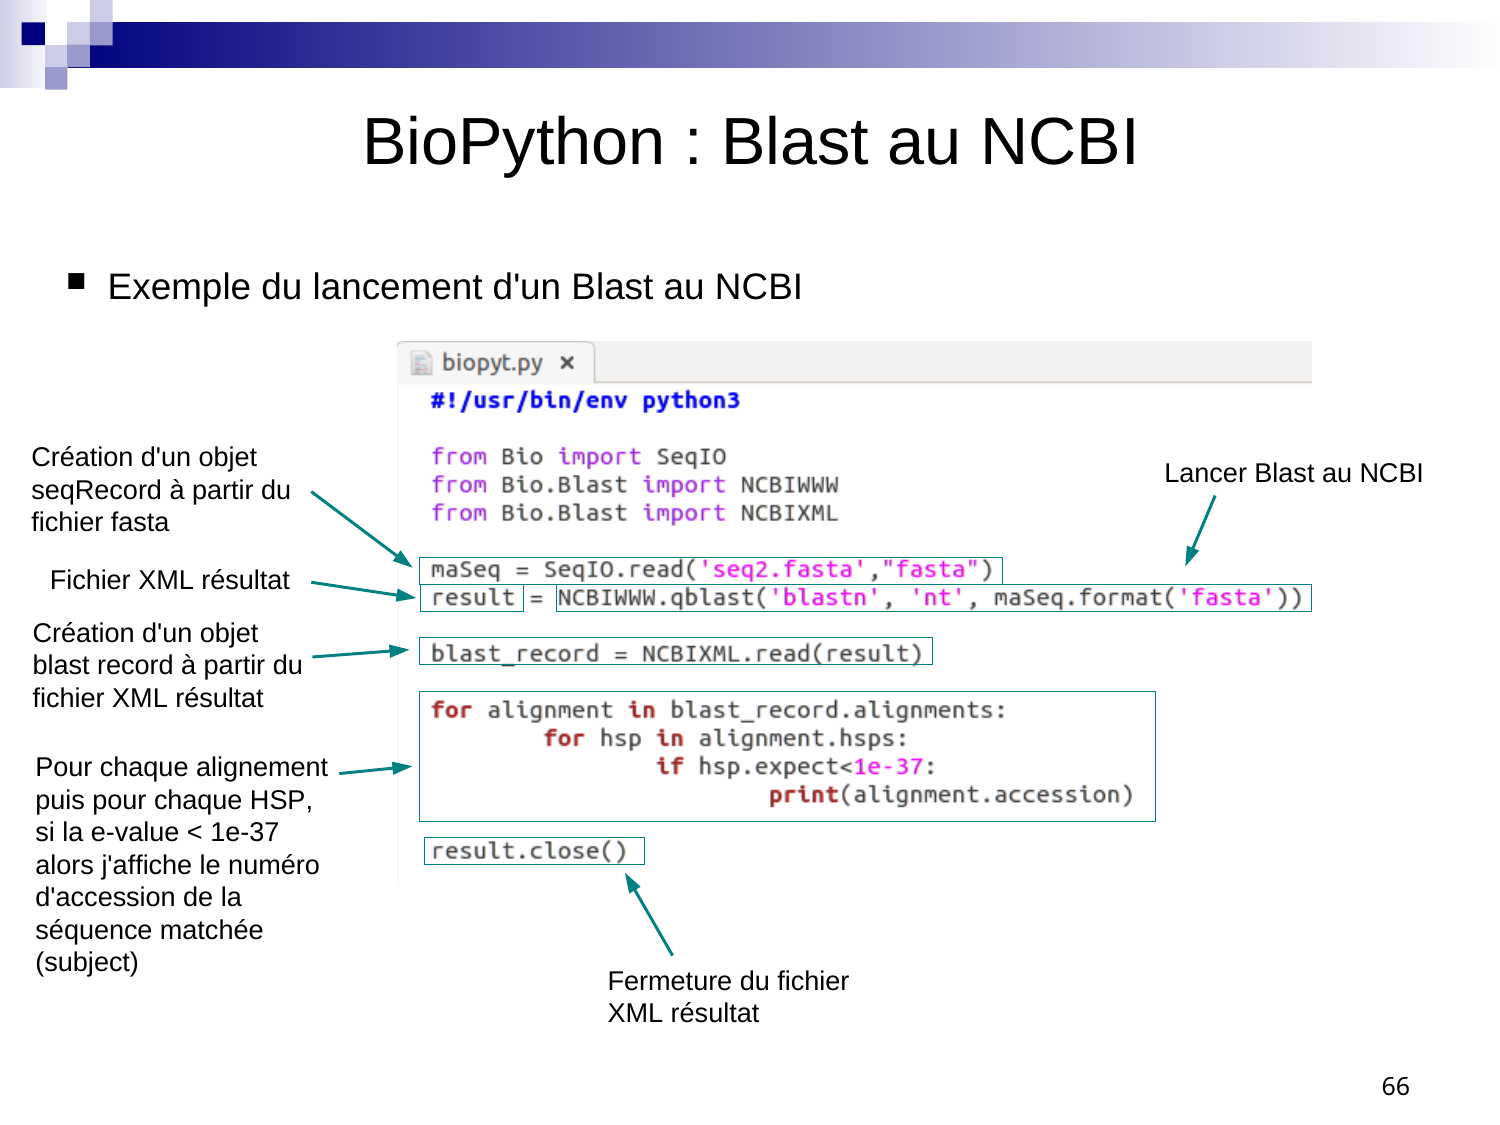

# BioPython : Blast au NCBI
Exemple du lancement d'un Blast au NCBI
Création d'un objet seqRecord à partir du fichier fasta
Lancer Blast au NCBI
Fichier XML résultat
Création d'un objet blast record à partir du fichier XML résultat
Pour chaque alignement puis pour chaque HSP,
si la e-value < 1e-37 alors j'affiche le numéro d'accession de la séquence matchée (subject)
Fermeture du fichier XML résultat
66